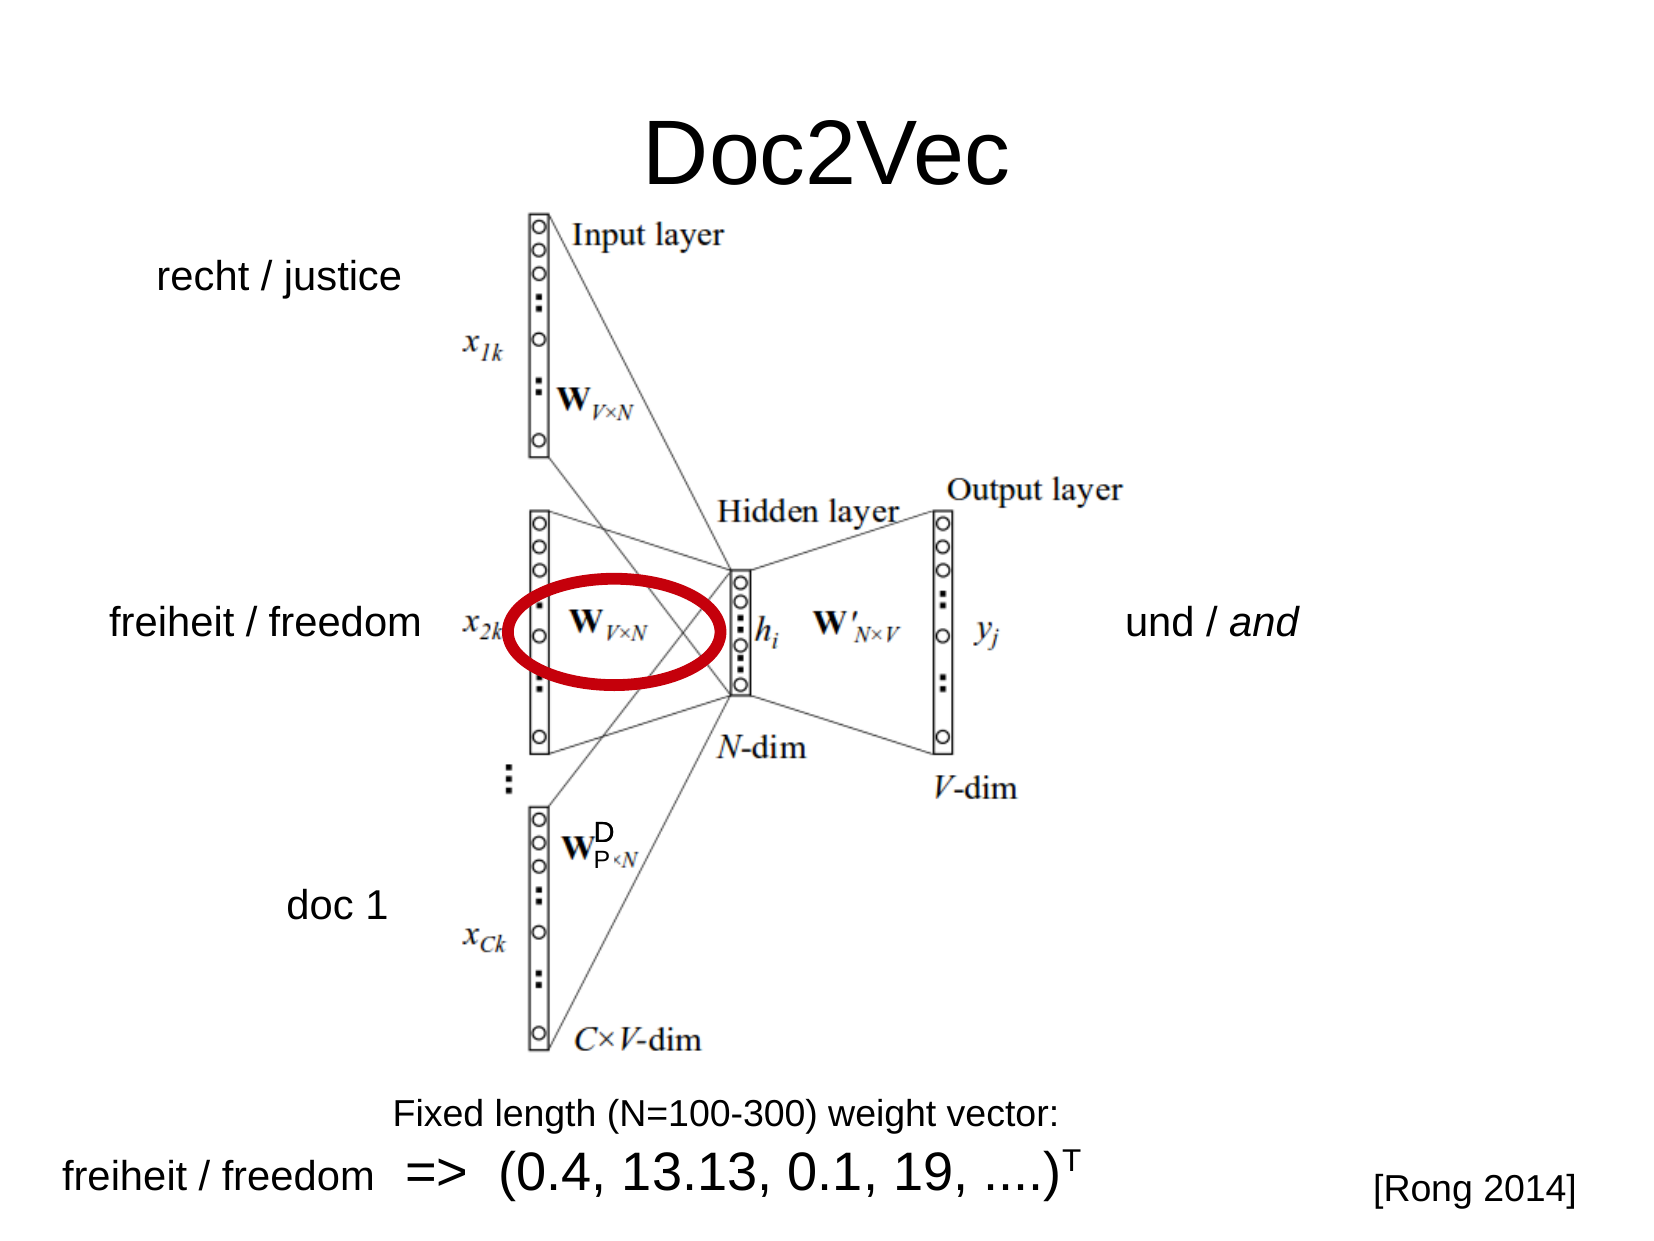

# Doc2Vec
recht / justice
freiheit / freedom
und / and
D
D
P
doc 1
Fixed length (N=100-300) weight vector:
freiheit / freedom => (0.4, 13.13, 0.1, 19, ....)T
[Rong 2014]